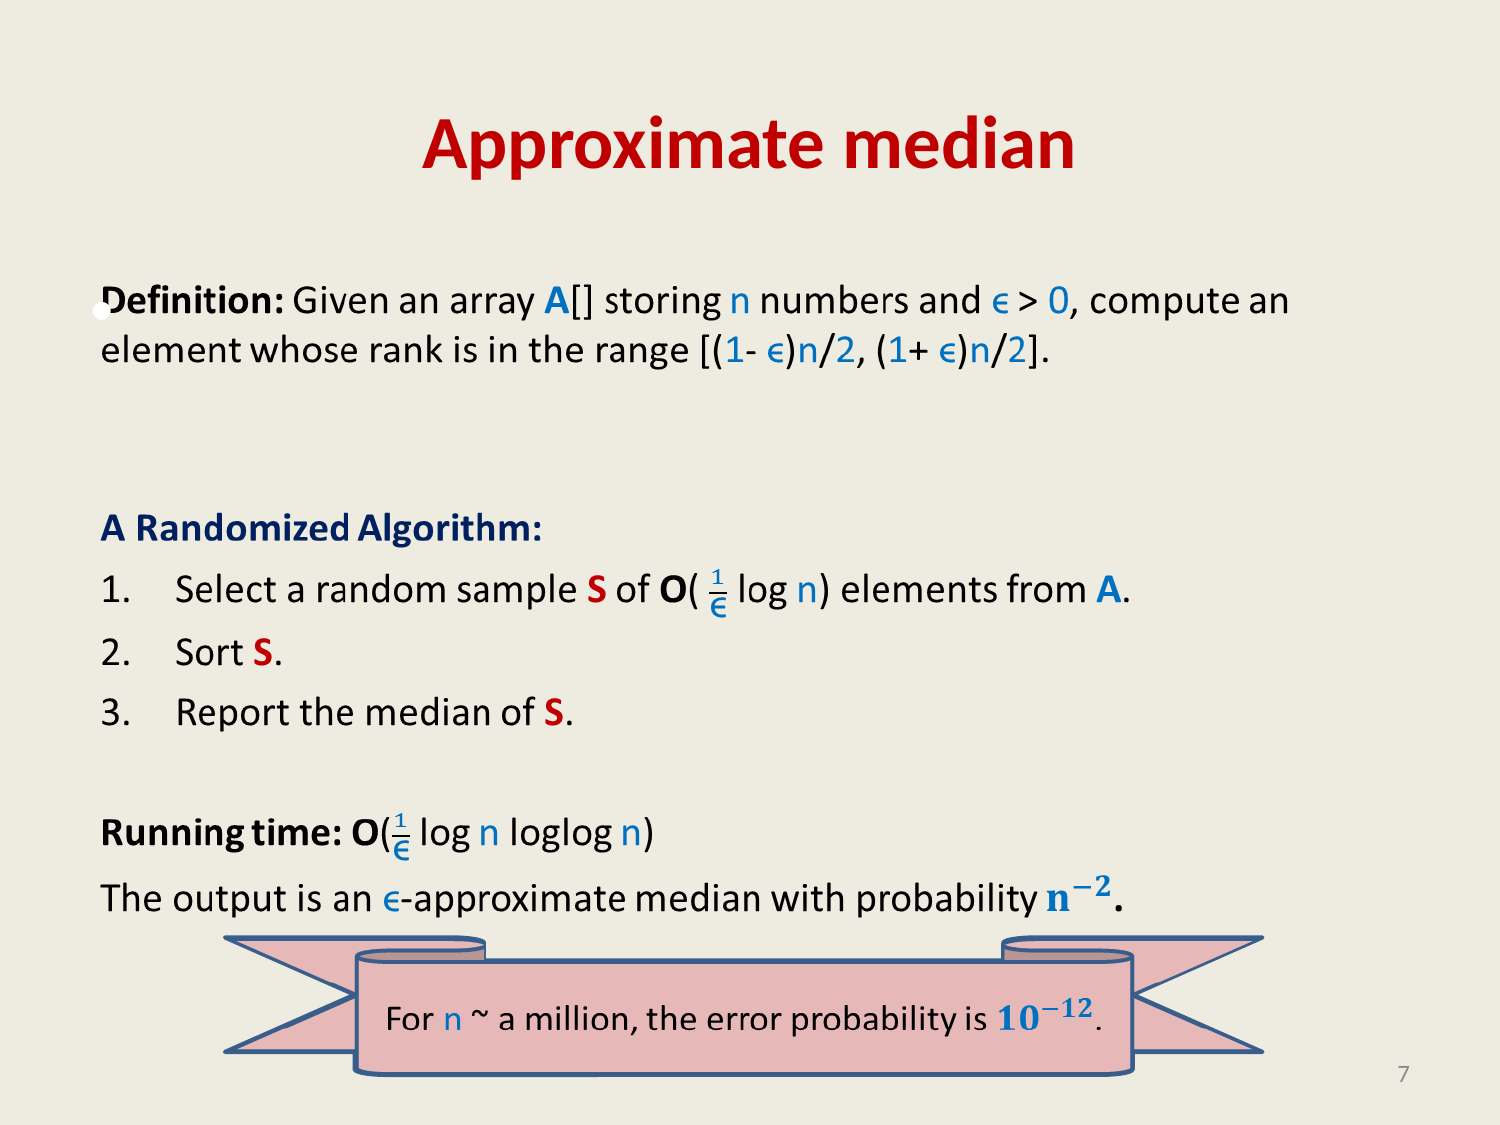

# Approximate median
For n ~ a million, the error probability is .